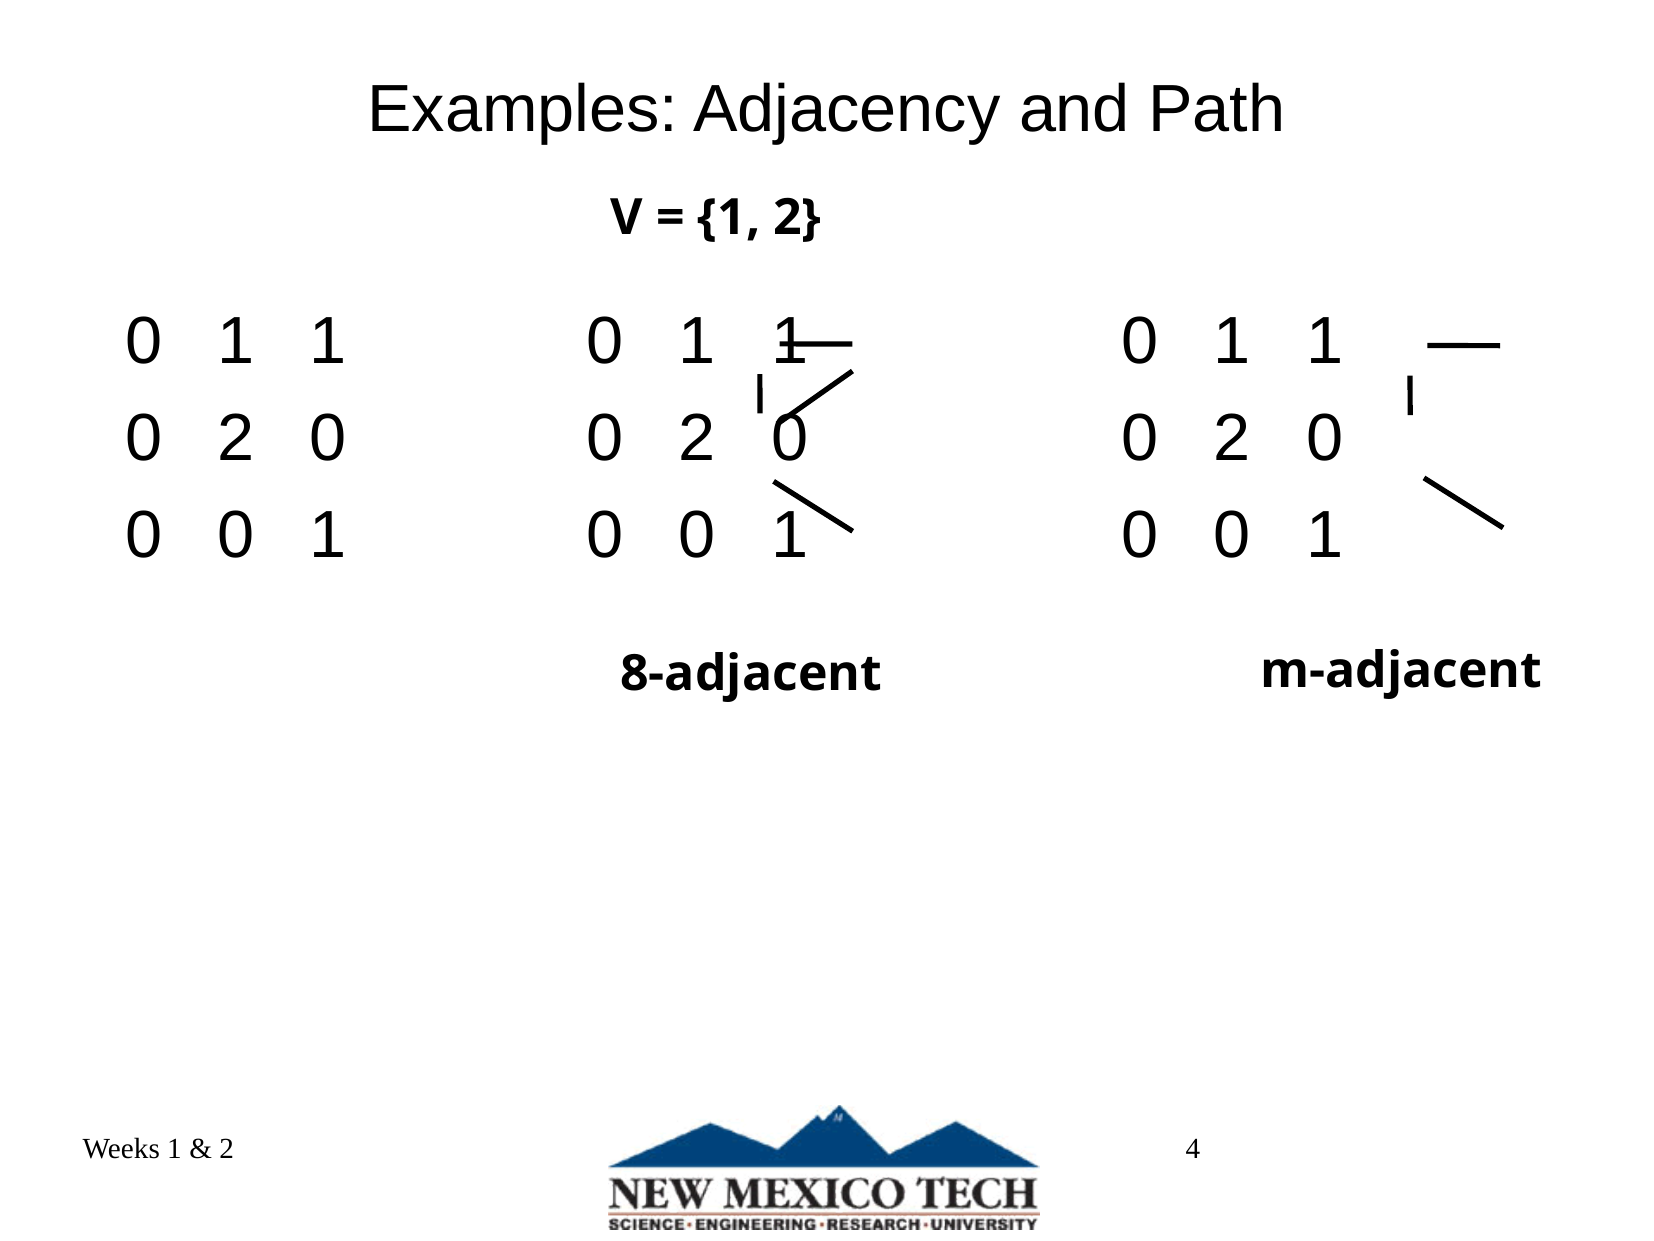

# Examples: Adjacency and Path
V = {1, 2}
0 1 1 0 1 1 0 1 1
0 2 0 0 2 0 0 2 0
0 0 1 0 0 1 0 0 1
m-adjacent
8-adjacent
Weeks 1 & 2